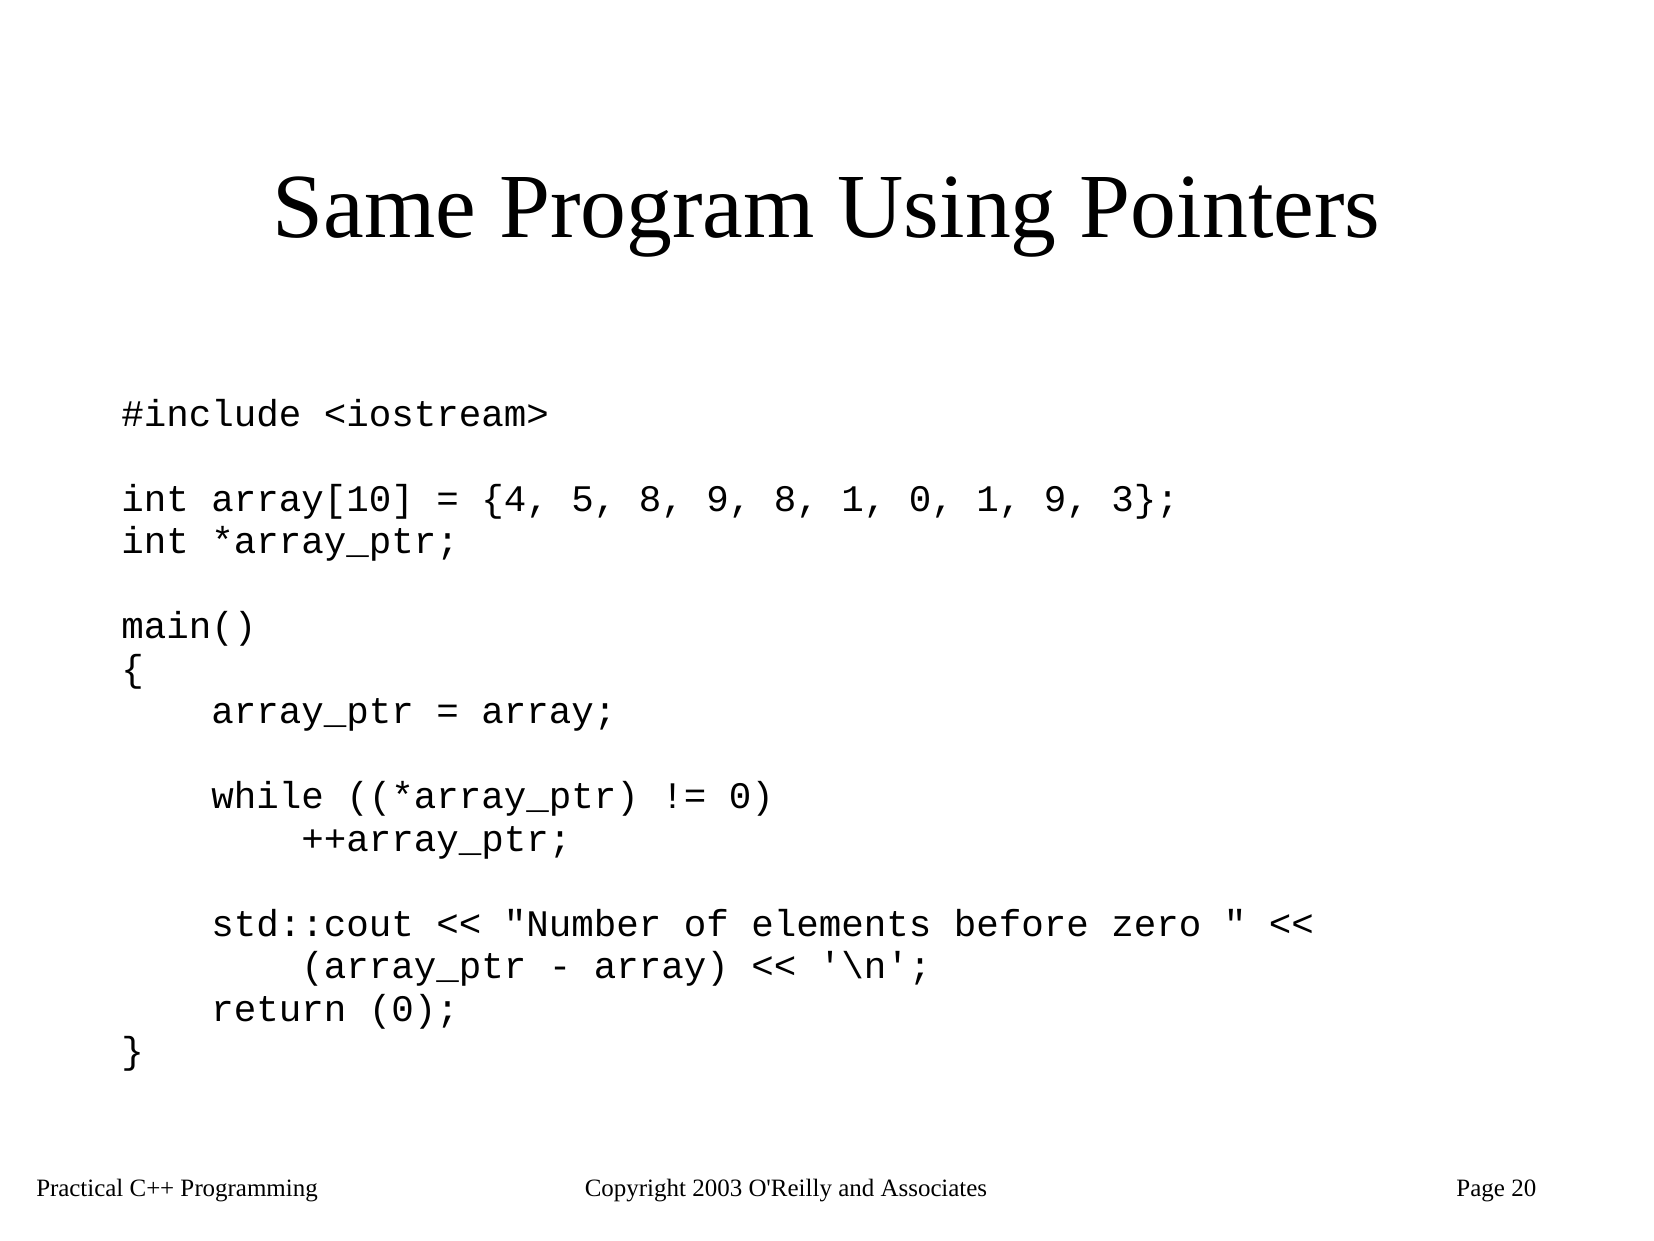

# Same Program Using Pointers
#include <iostream>
int array[10] = {4, 5, 8, 9, 8, 1, 0, 1, 9, 3};
int *array_ptr;
main()
{
    array_ptr = array;
    while ((*array_ptr) != 0)
        ++array_ptr;
    std::cout << "Number of elements before zero " <<
        (array_ptr - array) << '\n';
    return (0);
}